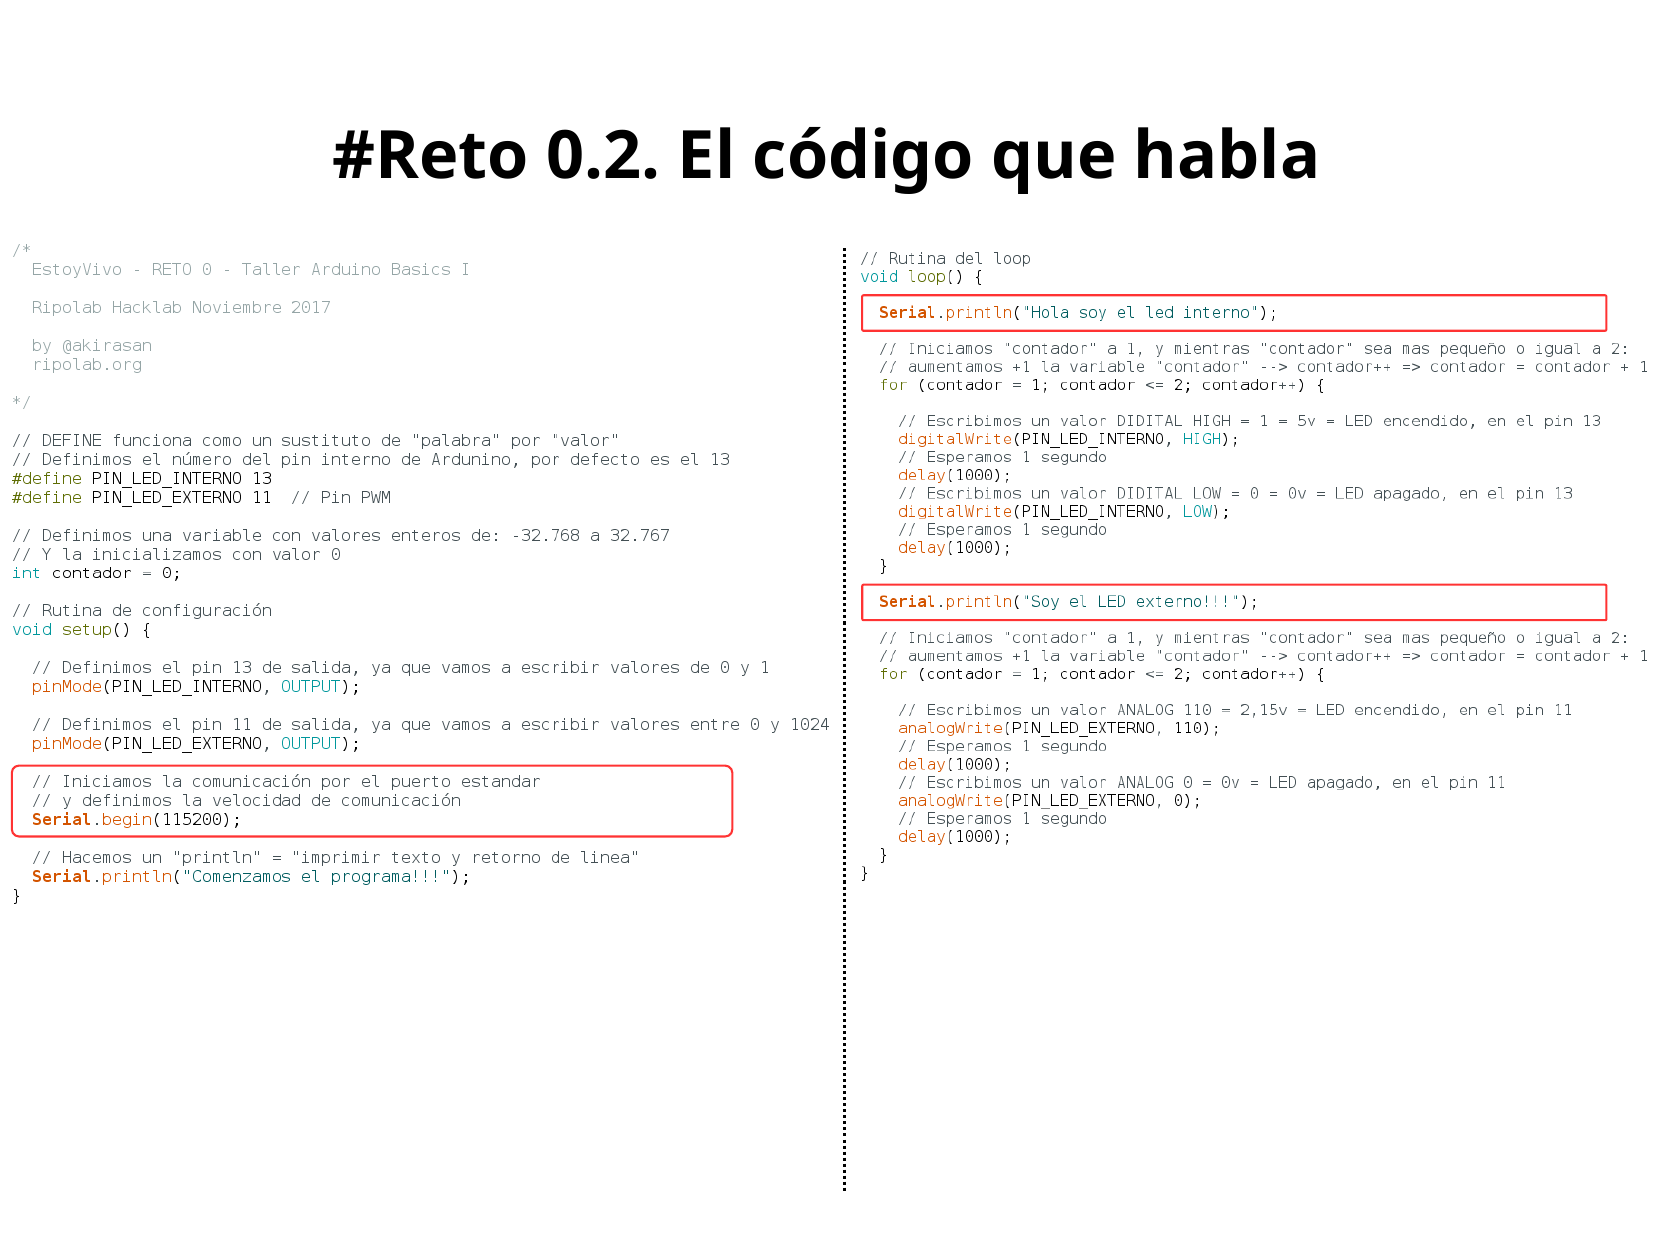

# #Reto 0.2. El código que habla